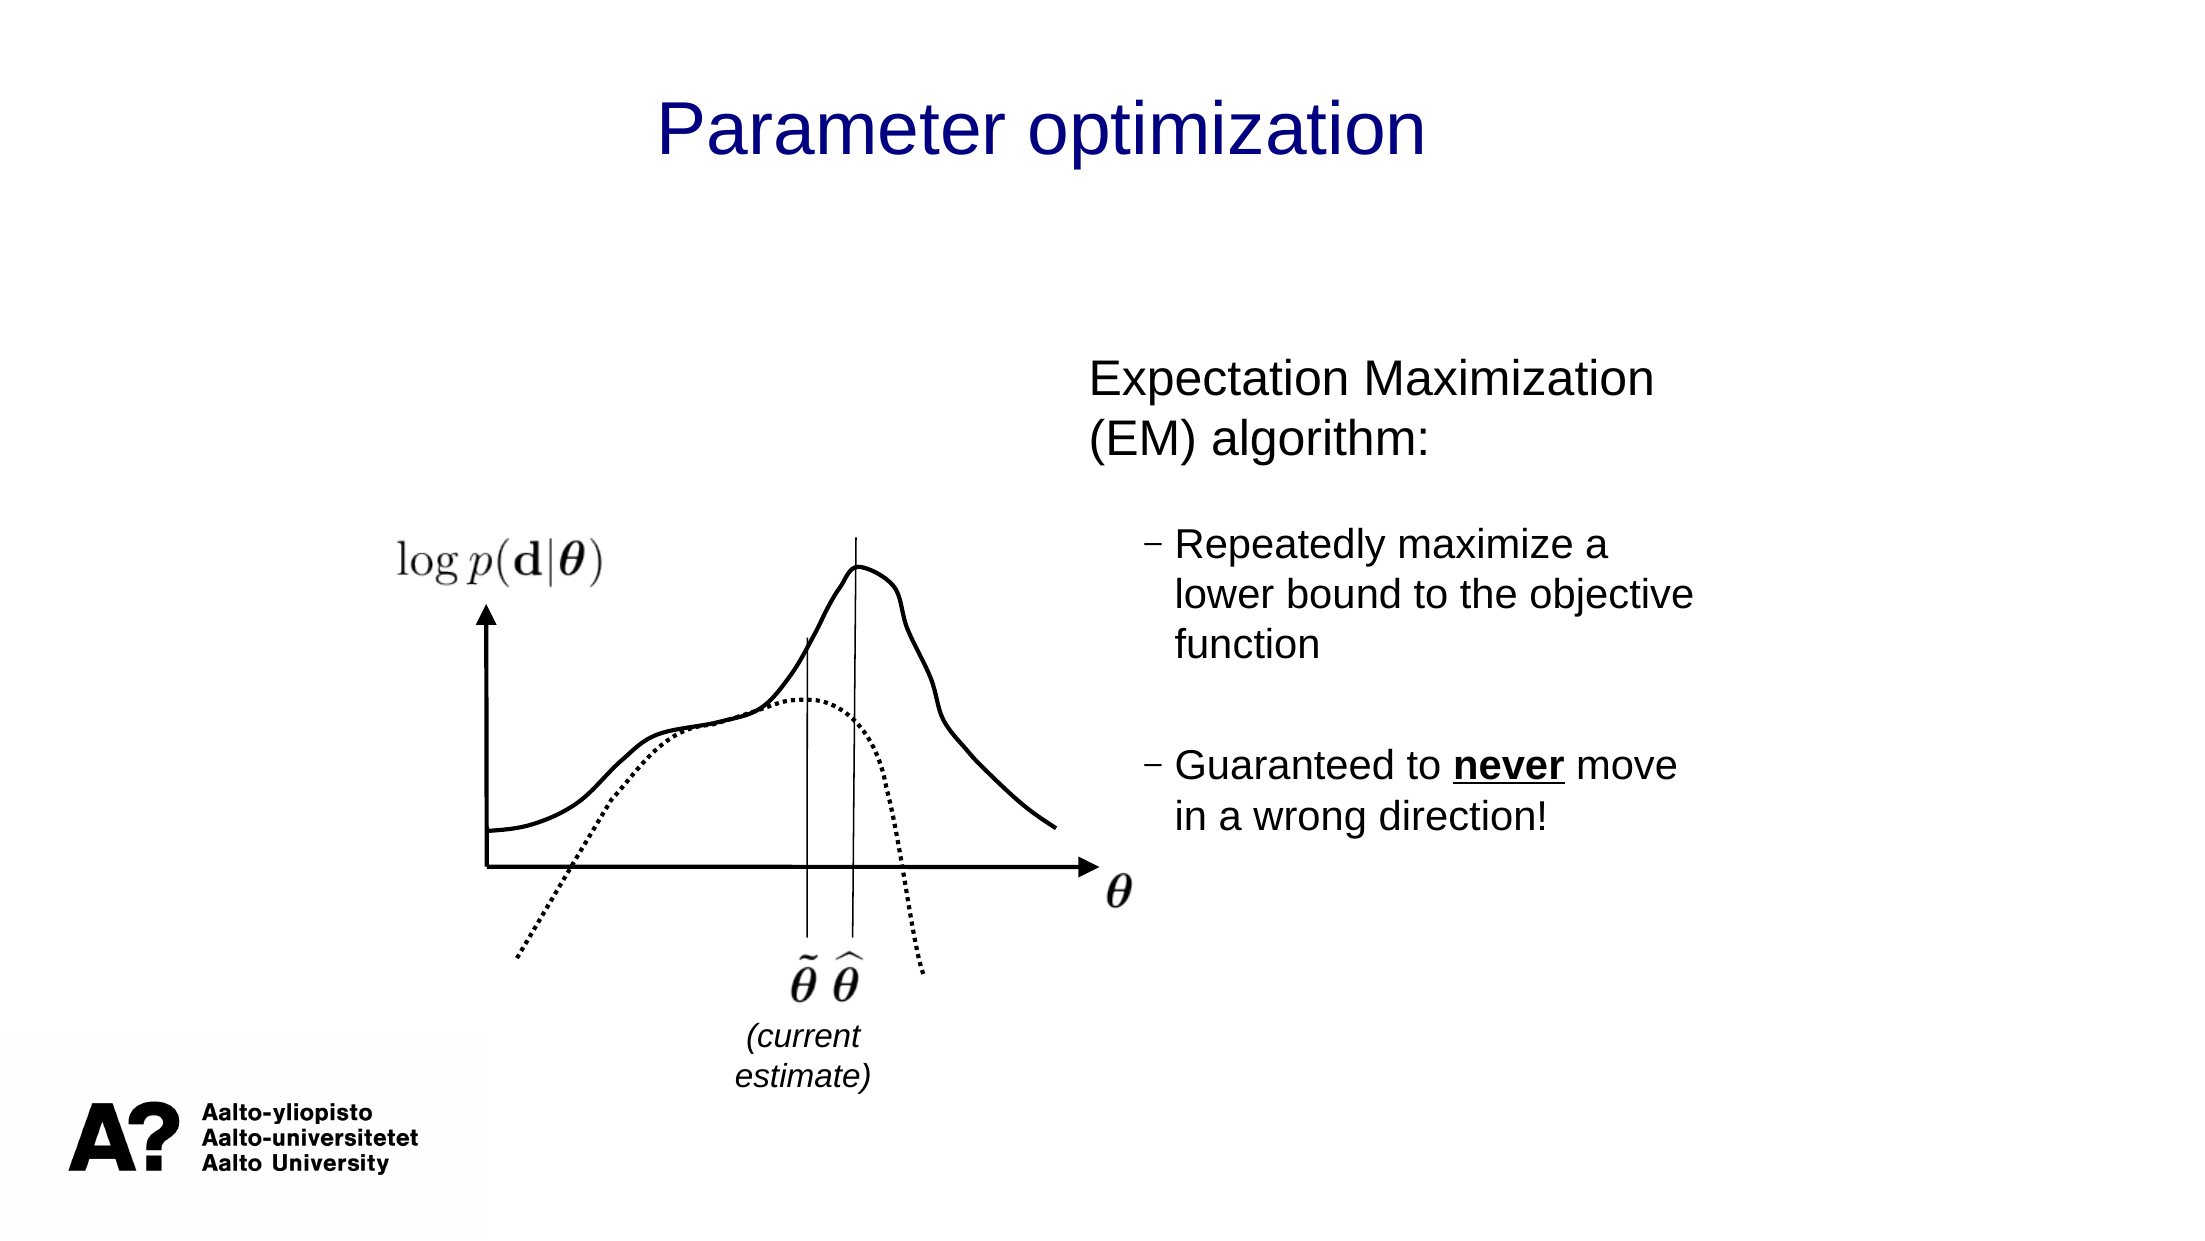

# Parameter optimization
Expectation Maximization (EM) algorithm:
Repeatedly maximize a lower bound to the objective function
Guaranteed to never move in a wrong direction!
(current estimate)